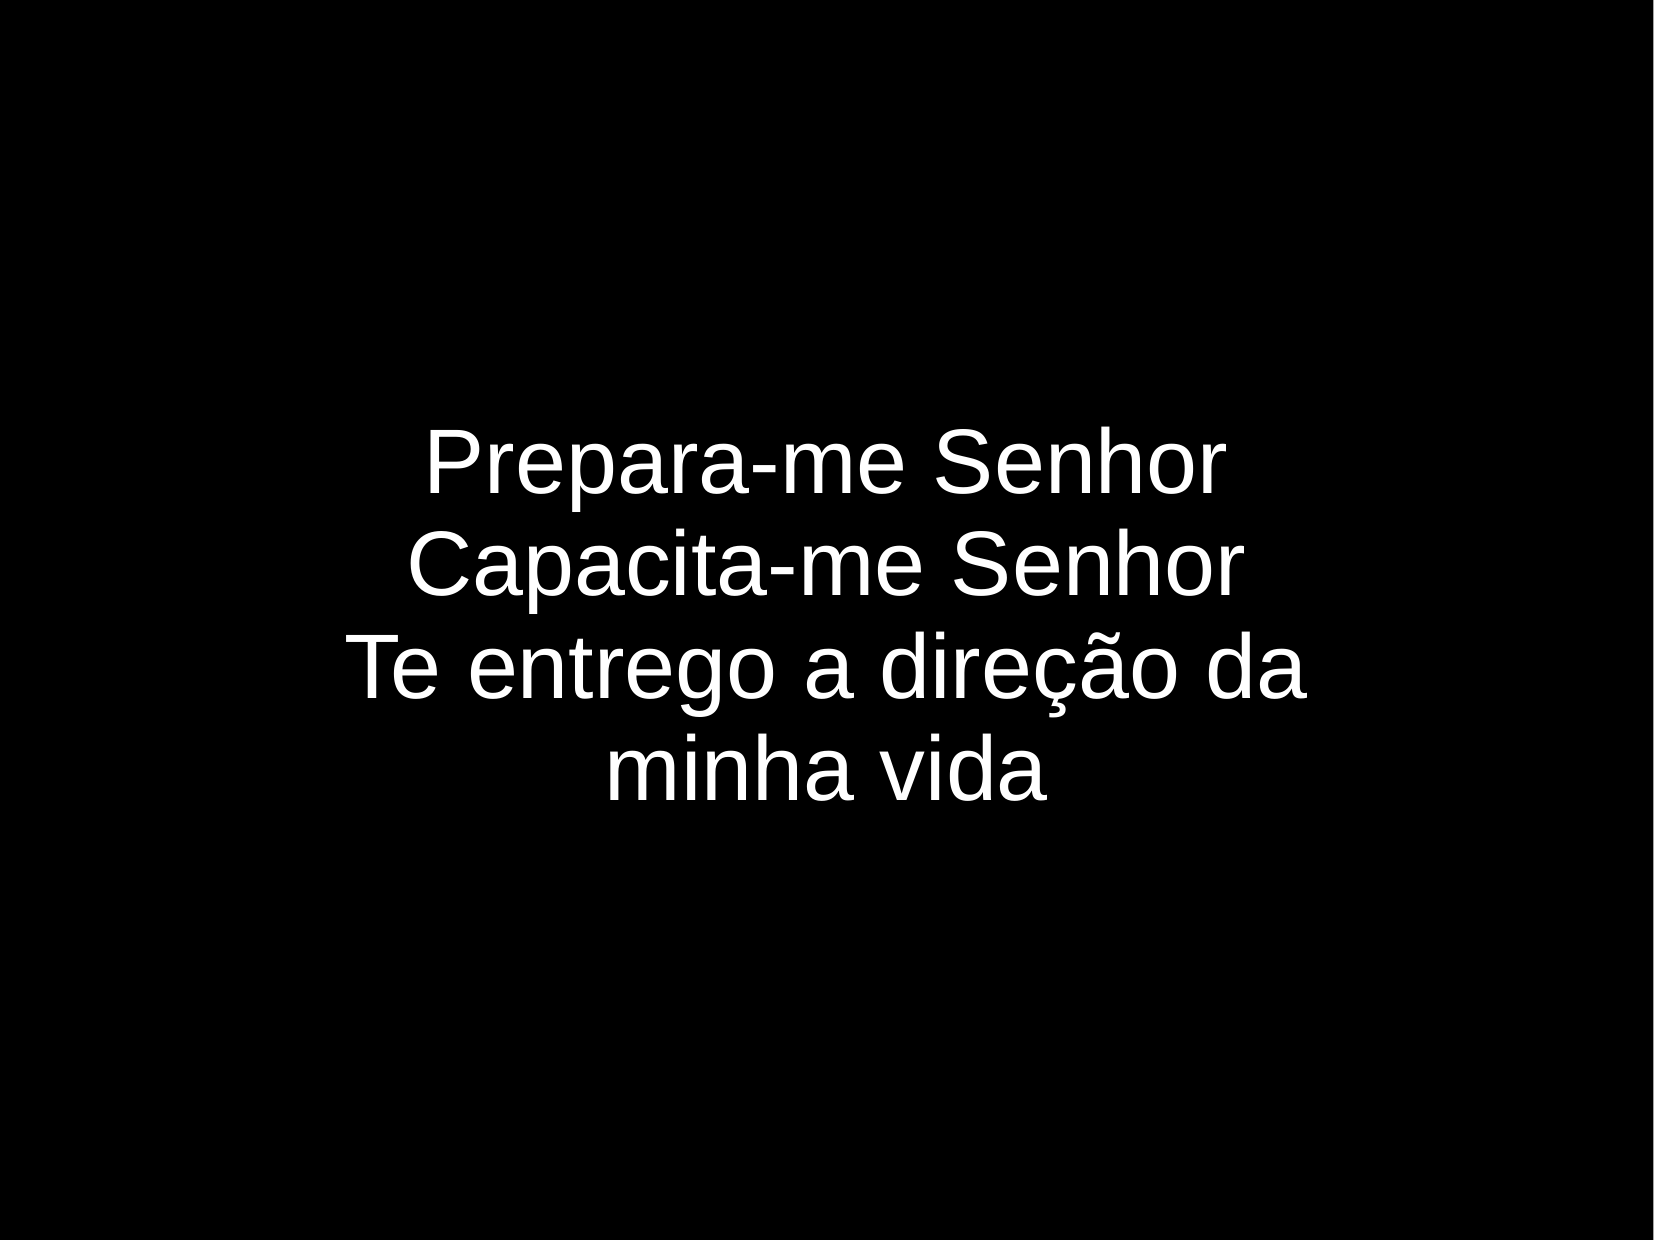

# Prepara-me Senhor
Capacita-me Senhor
Te entrego a direção da
minha vida